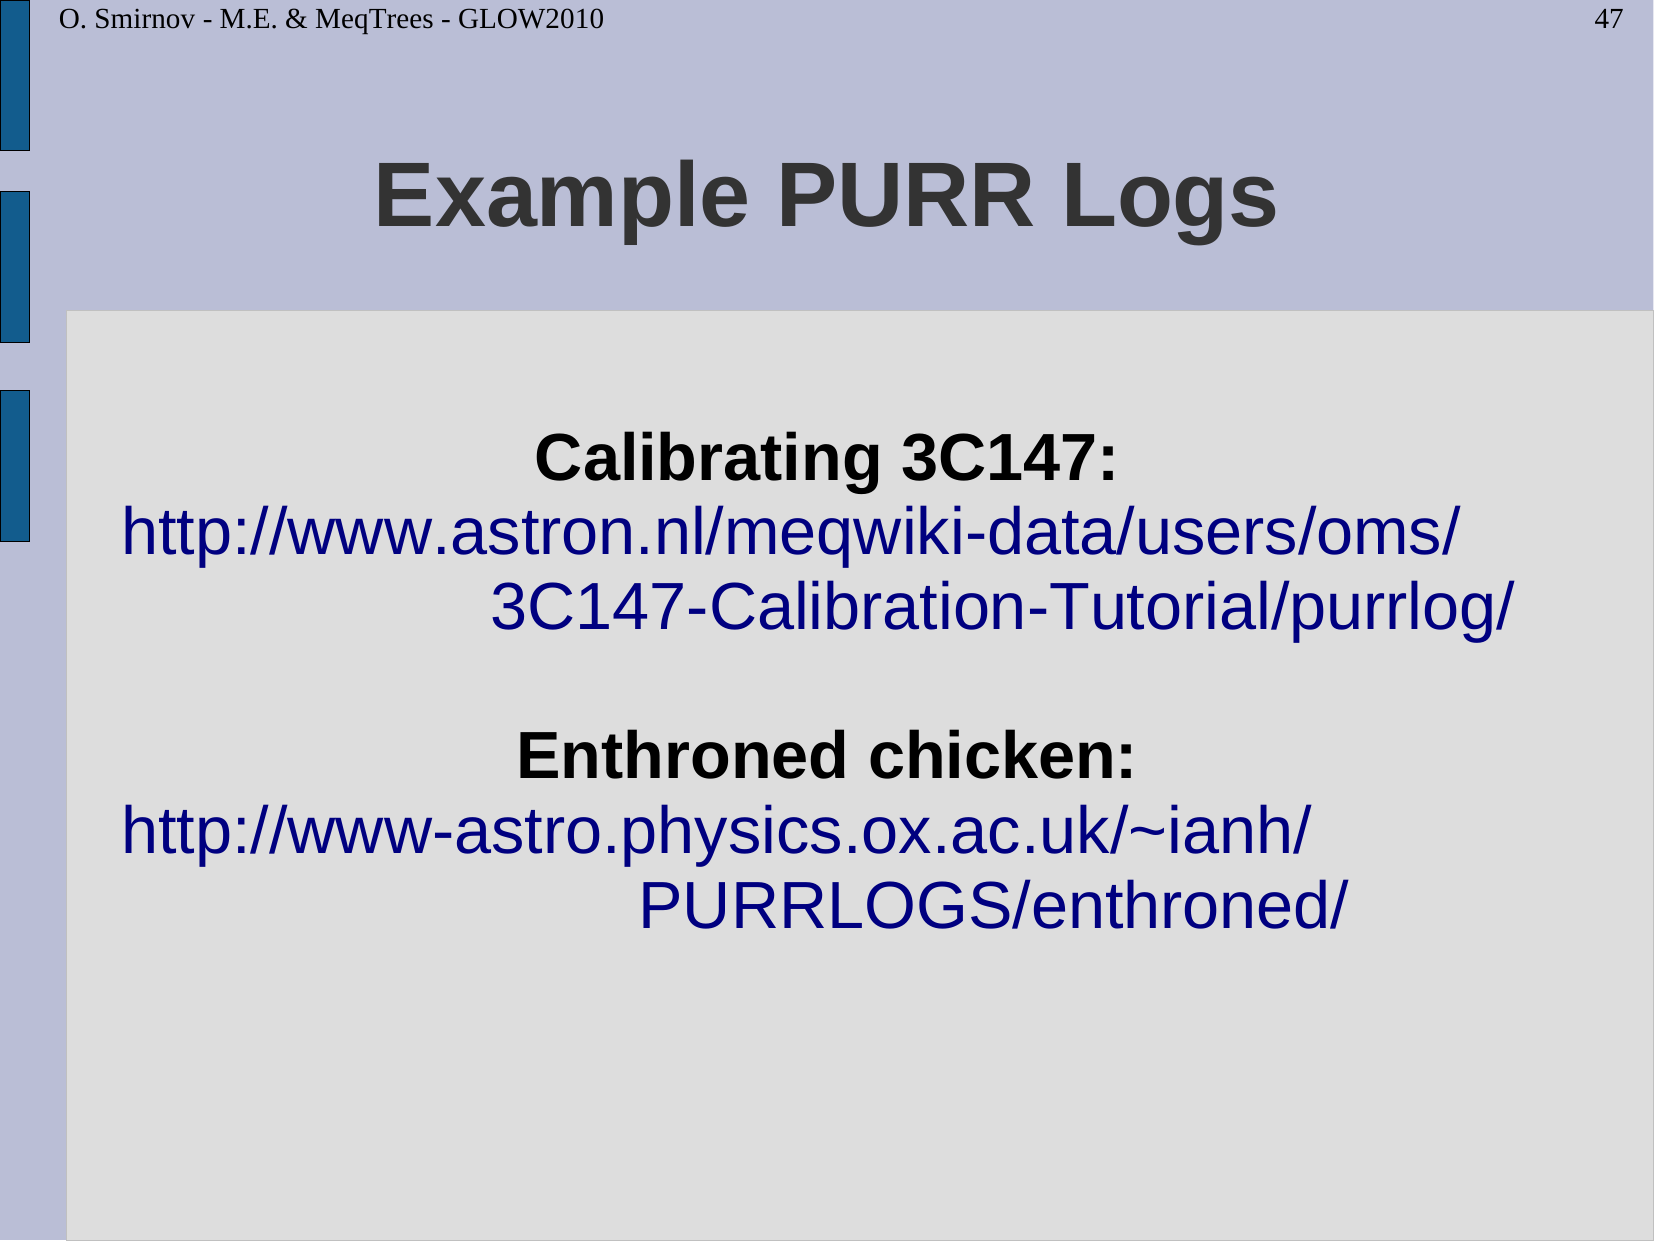

O. Smirnov - M.E. & MeqTrees - GLOW2010
47
# Example PURR Logs
Calibrating 3C147:
http://www.astron.nl/meqwiki-data/users/oms/
					3C147-Calibration-Tutorial/purrlog/
Enthroned chicken:
http://www-astro.physics.ox.ac.uk/~ianh/										PURRLOGS/enthroned/